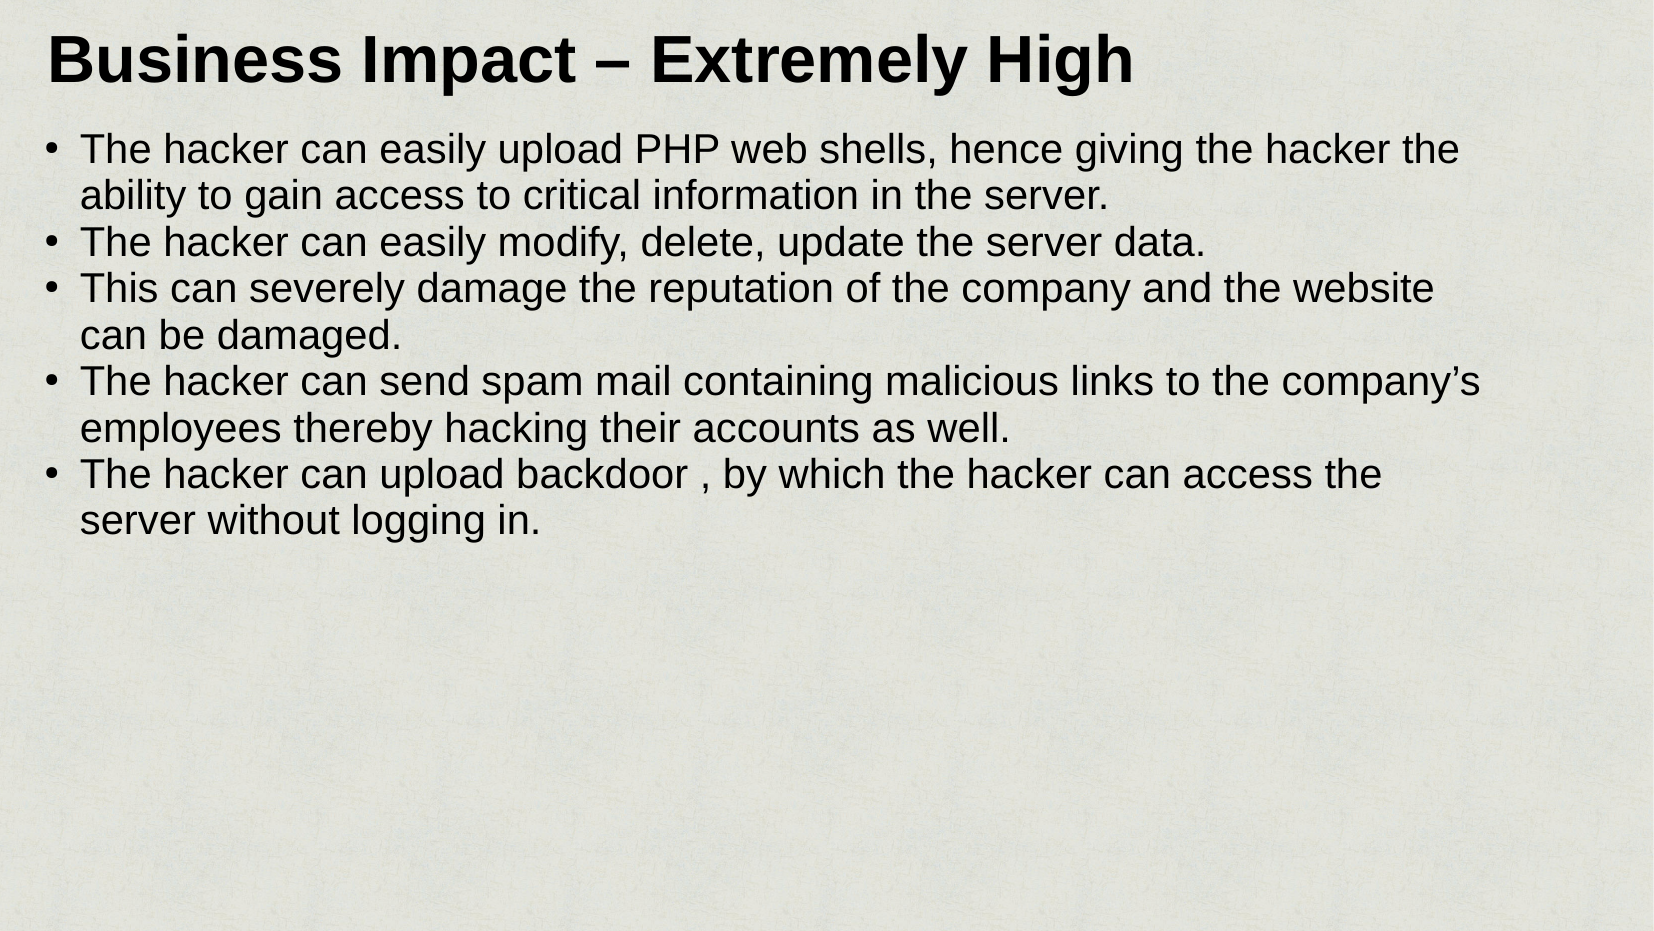

# Business Impact – Extremely High
The hacker can easily upload PHP web shells, hence giving the hacker the ability to gain access to critical information in the server.
The hacker can easily modify, delete, update the server data.
This can severely damage the reputation of the company and the website can be damaged.
The hacker can send spam mail containing malicious links to the company’s employees thereby hacking their accounts as well.
The hacker can upload backdoor , by which the hacker can access the server without logging in.